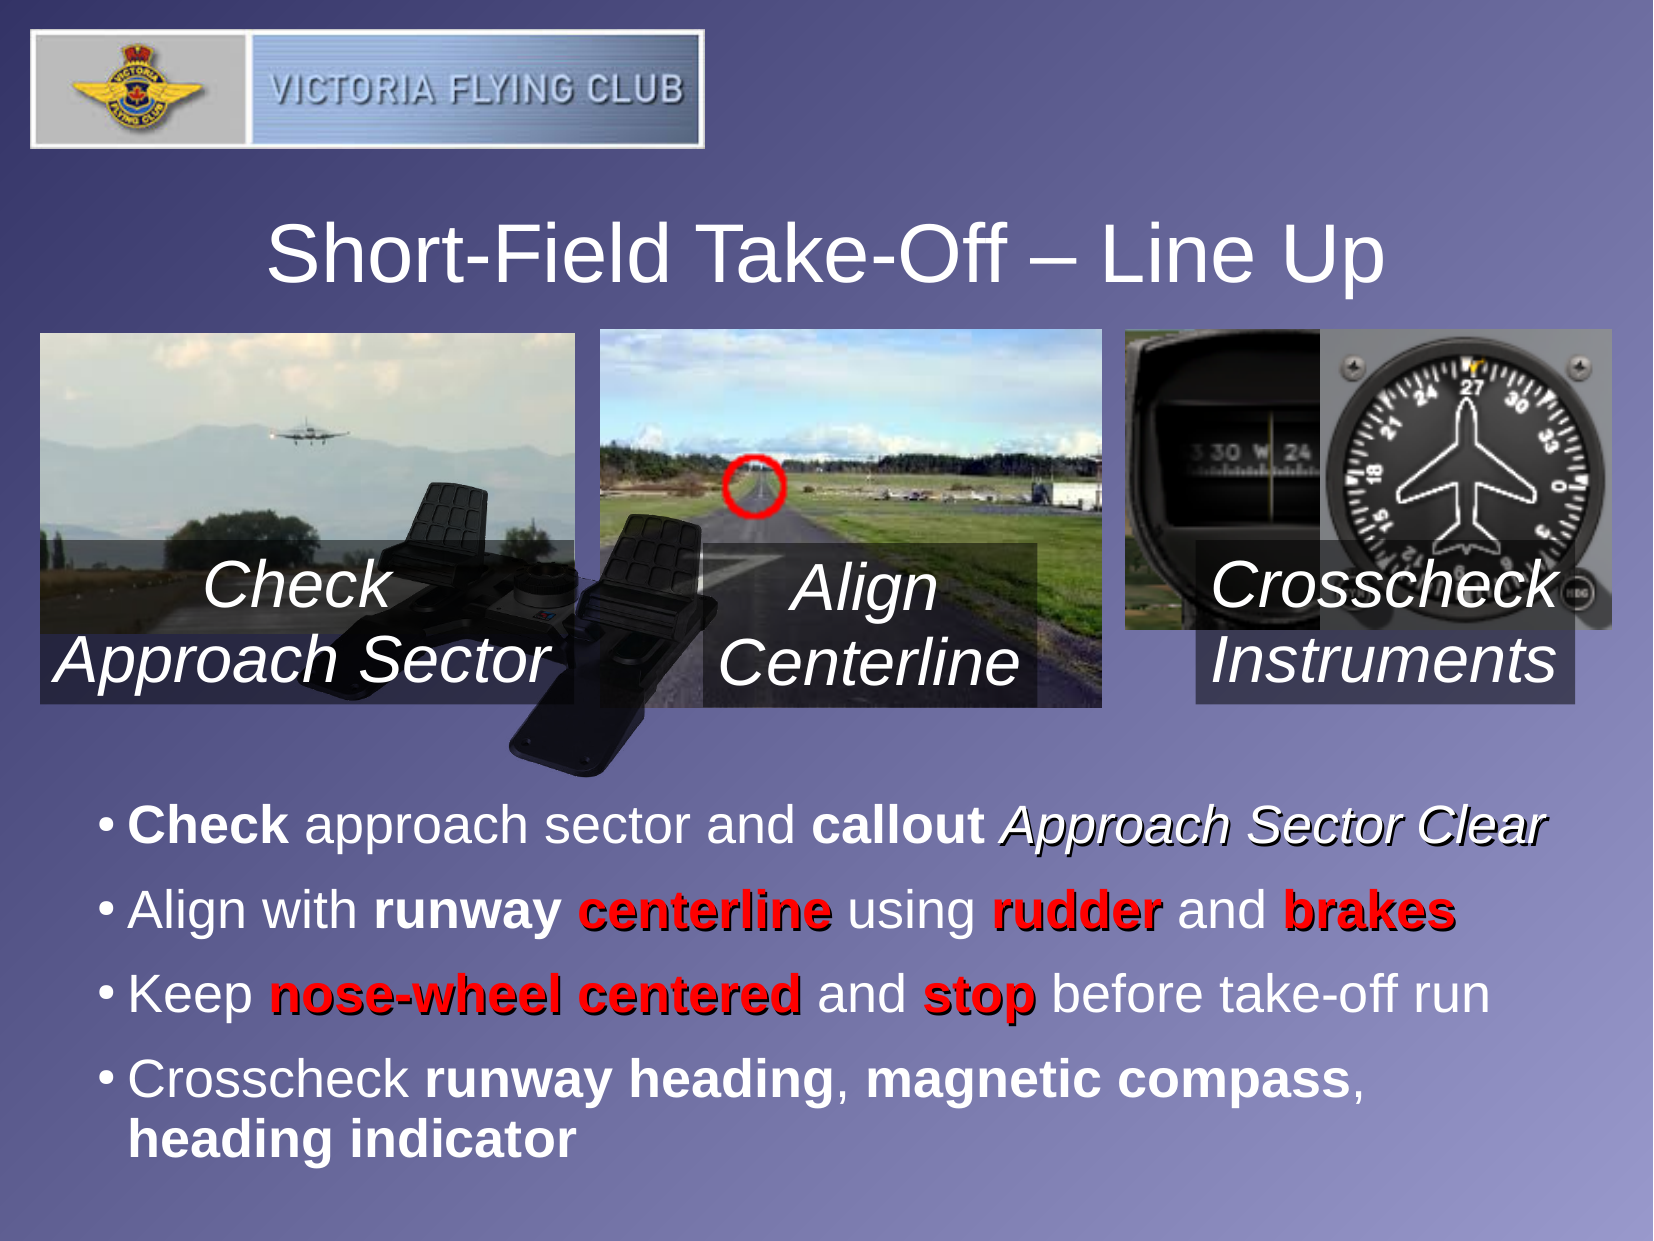

# Short-Field Take-Off – Line Up
 Check
Approach Sector
Crosscheck
Instruments
 Align
Centerline
Check approach sector and callout Approach Sector Clear
Align with runway centerline using rudder and brakes
Keep nose-wheel centered and stop before take-off run
Crosscheck runway heading, magnetic compass, heading indicator